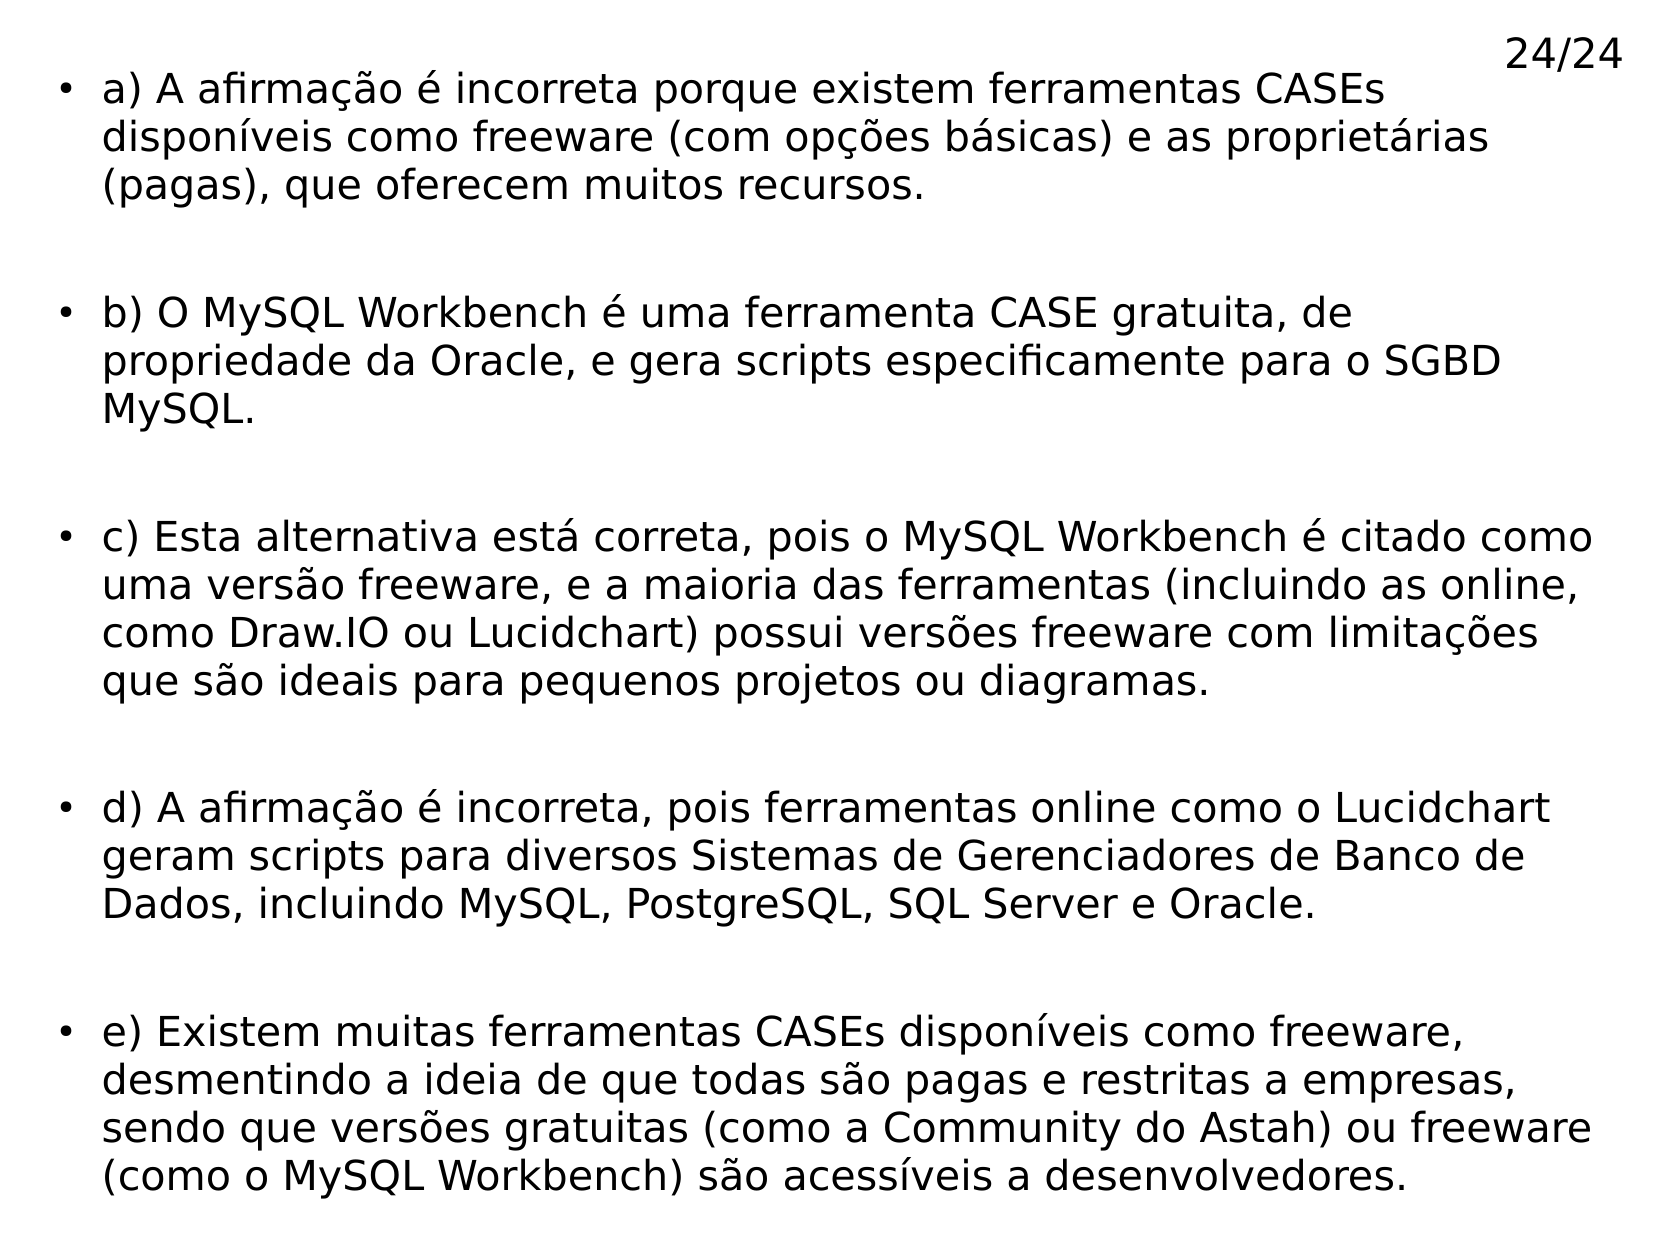

#
24
a) A afirmação é incorreta porque existem ferramentas CASEs disponíveis como freeware (com opções básicas) e as proprietárias (pagas), que oferecem muitos recursos.
b) O MySQL Workbench é uma ferramenta CASE gratuita, de propriedade da Oracle, e gera scripts especificamente para o SGBD MySQL.
c) Esta alternativa está correta, pois o MySQL Workbench é citado como uma versão freeware, e a maioria das ferramentas (incluindo as online, como Draw.IO ou Lucidchart) possui versões freeware com limitações que são ideais para pequenos projetos ou diagramas.
d) A afirmação é incorreta, pois ferramentas online como o Lucidchart geram scripts para diversos Sistemas de Gerenciadores de Banco de Dados, incluindo MySQL, PostgreSQL, SQL Server e Oracle.
e) Existem muitas ferramentas CASEs disponíveis como freeware, desmentindo a ideia de que todas são pagas e restritas a empresas, sendo que versões gratuitas (como a Community do Astah) ou freeware (como o MySQL Workbench) são acessíveis a desenvolvedores.